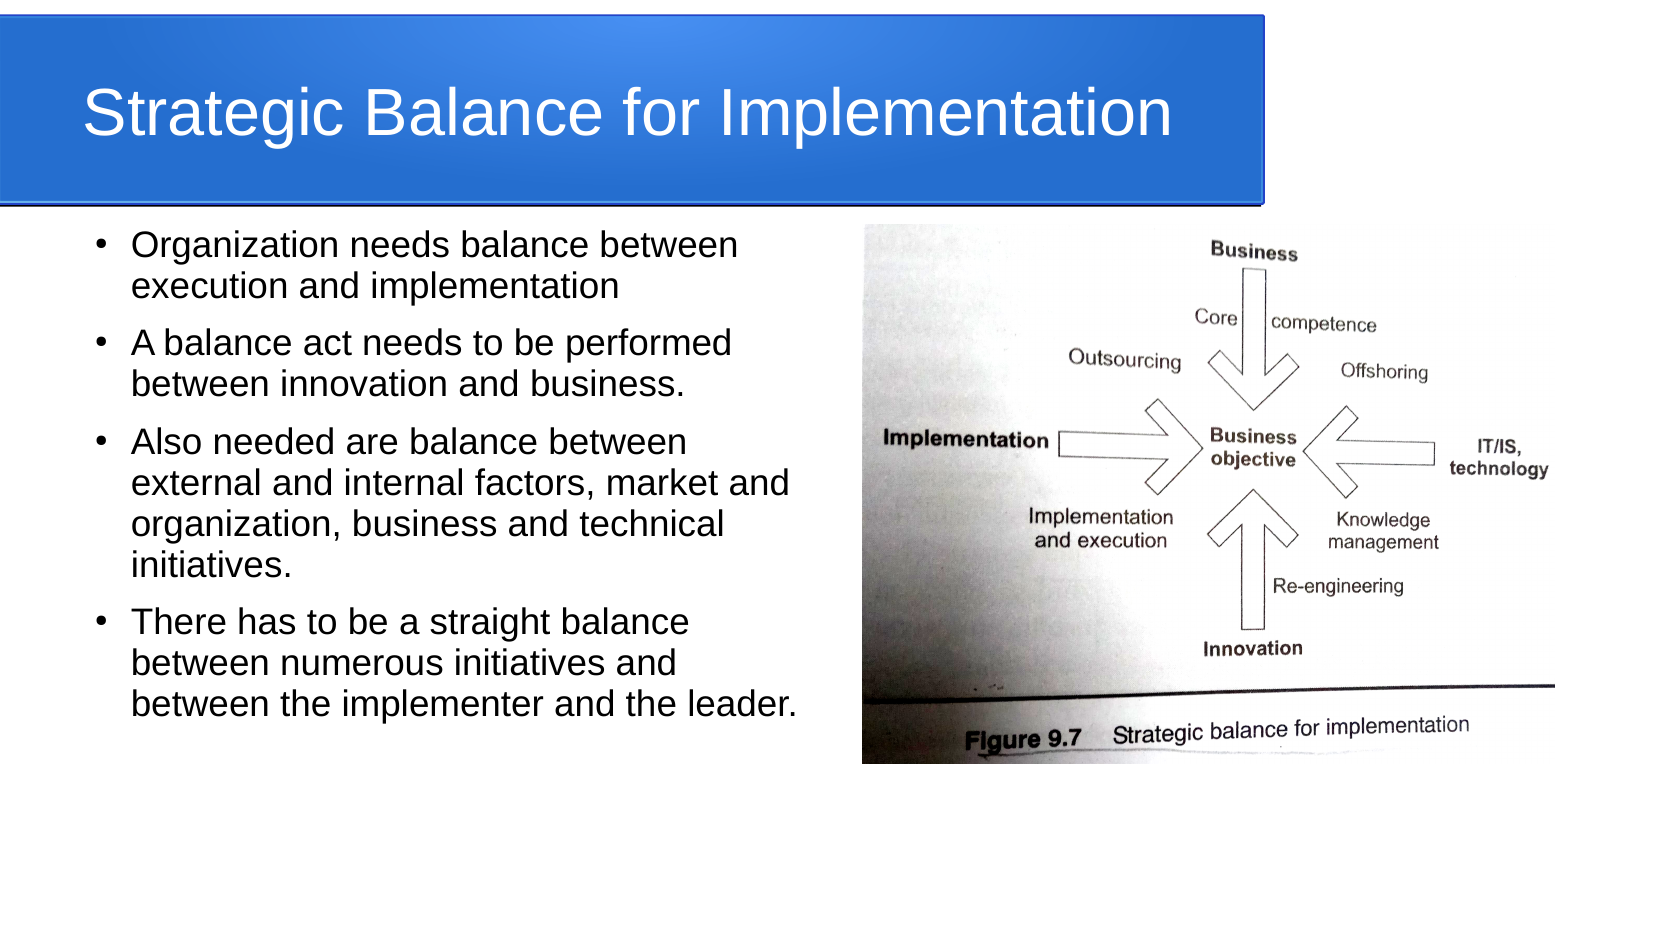

# Strategic Balance for Implementation
Organization needs balance between execution and implementation
A balance act needs to be performed between innovation and business.
Also needed are balance between external and internal factors, market and organization, business and technical initiatives.
There has to be a straight balance between numerous initiatives and between the implementer and the leader.